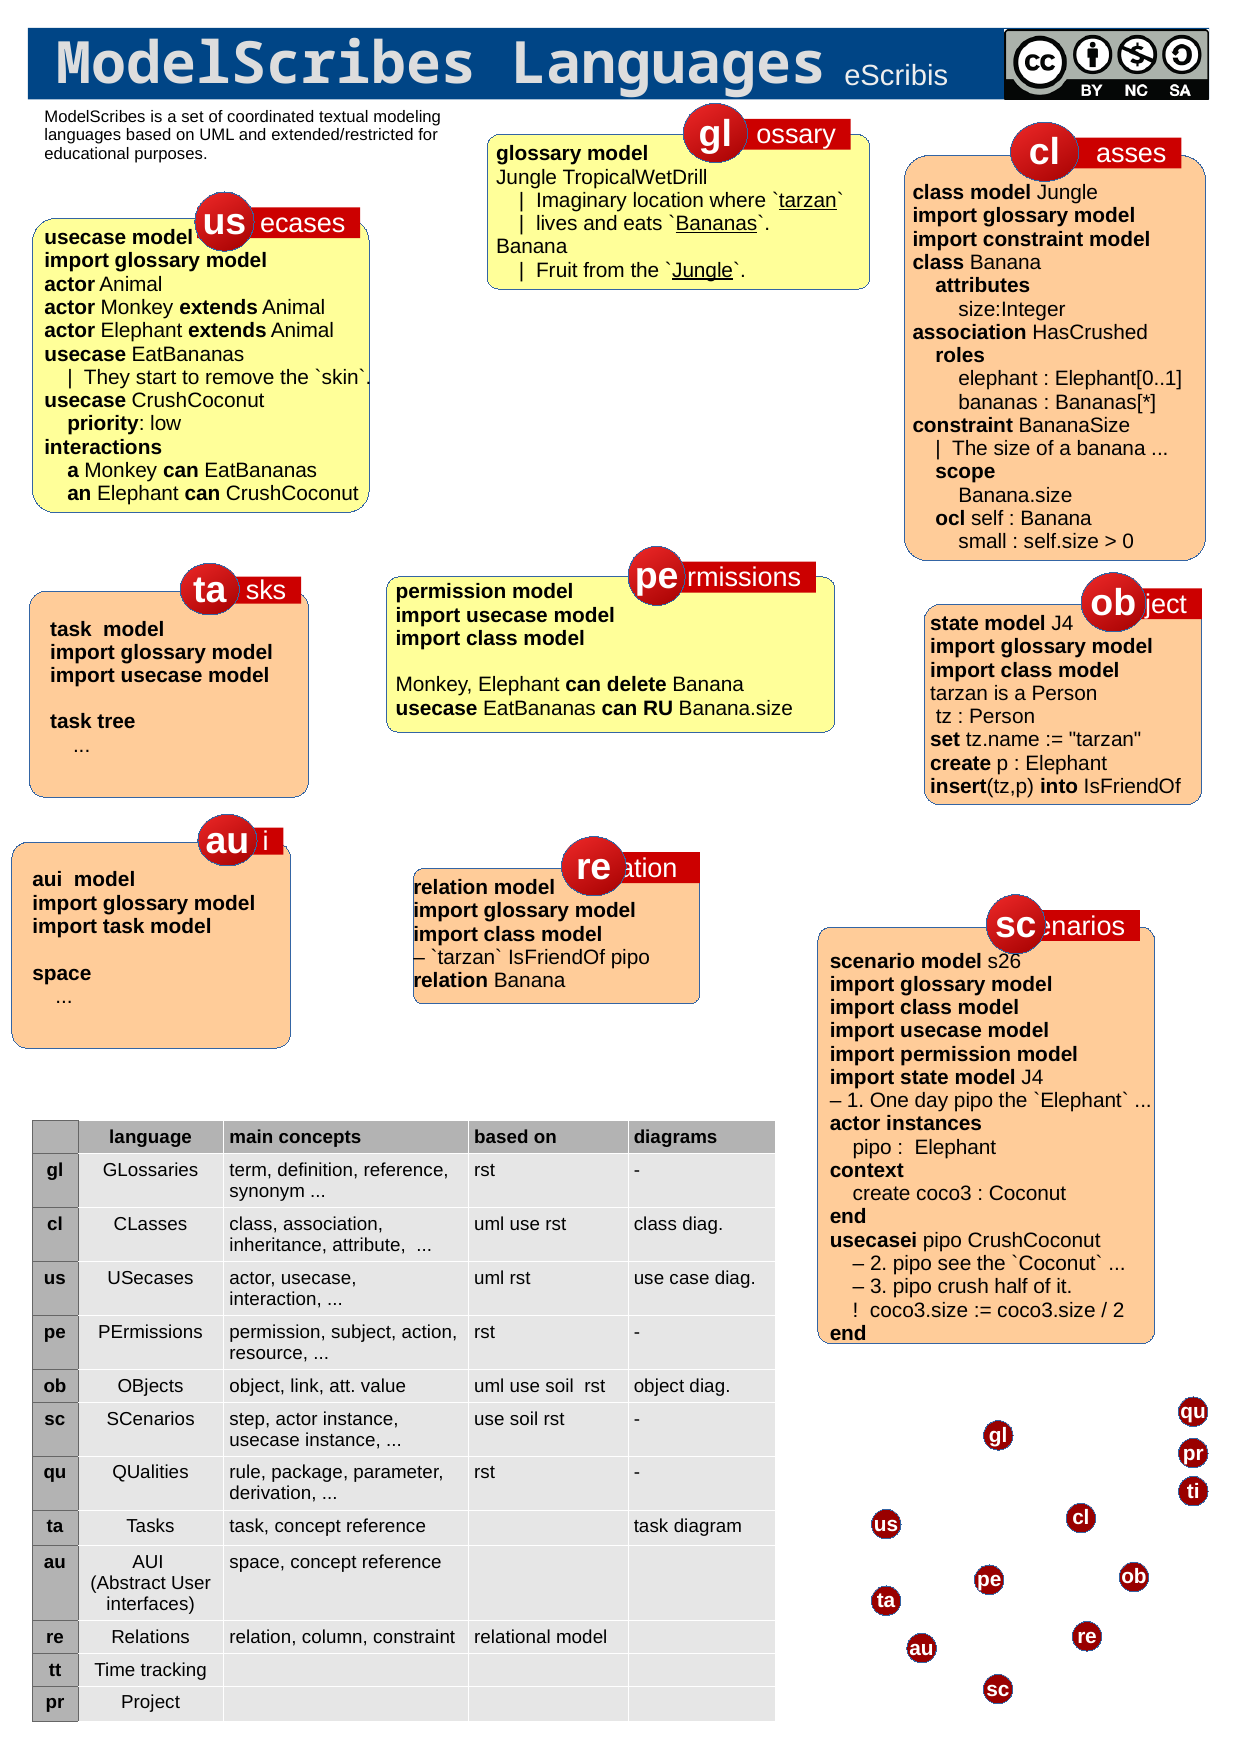

ModelScribes Languages
eScribis
ModelScribes is a set of coordinated textual modeling languages based on UML and extended/restricted for educational purposes.
re
gl
ossary
glossary model
Jungle TropicalWetDrill
 | Imaginary location where `tarzan`
 | lives and eats `Bananas`.
Banana
 | Fruit from the `Jungle`.
re
cl
asses
class model Jungle
import glossary model
import constraint model
class Banana
 attributes
 size:Integer
association HasCrushed
 roles
 elephant : Elephant[0..1]
 bananas : Bananas[*]
constraint BananaSize
 | The size of a banana ...
 scope
 Banana.size
 ocl self : Banana
 small : self.size > 0
re
us
ecases
usecase model
import glossary model
actor Animal
actor Monkey extends Animal
actor Elephant extends Animal
usecase EatBananas
 | They start to remove the `skin`.
usecase CrushCoconut
 priority: low
interactions
 a Monkey can EatBananas
 an Elephant can CrushCoconut
re
pe
rmissions
re
ta
permission model
import usecase model
import class model
Monkey, Elephant can delete Banana
usecase EatBananas can RU Banana.size
re
ob
sks
 ject
state model J4
import glossary model
import class model
tarzan is a Person
 tz : Person
set tz.name := "tarzan"
create p : Elephant
insert(tz,p) into IsFriendOf
task model
import glossary model
import usecase model
task tree
 ...
re
au
i
re
re
 lation
aui model
import glossary model
import task model
space
 ...
relation model
import glossary model
import class model
– `tarzan` IsFriendOf pipo
relation Banana
re
sc
 enarios
scenario model s26
import glossary model
import class model
import usecase model
import permission model
import state model J4
– 1. One day pipo the `Elephant` ...
actor instances
 pipo : Elephant
context
 create coco3 : Coconut
end
usecasei pipo CrushCoconut
 – 2. pipo see the `Coconut` ...
 – 3. pipo crush half of it.
 ! coco3.size := coco3.size / 2
end
| | language | main concepts | based on | diagrams |
| --- | --- | --- | --- | --- |
| gl | GLossaries | term, definition, reference, synonym ... | rst | - |
| cl | CLasses | class, association, inheritance, attribute, ... | uml use rst | class diag. |
| us | USecases | actor, usecase, interaction, ... | uml rst | use case diag. |
| pe | PErmissions | permission, subject, action, resource, ... | rst | - |
| ob | OBjects | object, link, att. value | uml use soil rst | object diag. |
| sc | SCenarios | step, actor instance, usecase instance, ... | use soil rst | - |
| qu | QUalities | rule, package, parameter, derivation, ... | rst | - |
| ta | Tasks | task, concept reference | | task diagram |
| au | AUI (Abstract User interfaces) | space, concept reference | | |
| re | Relations | relation, column, constraint | relational model | |
| tt | Time tracking | | | |
| pr | Project | | | |
qu
gl
pr
ti
cl
us
ob
pe
ta
re
au
sc